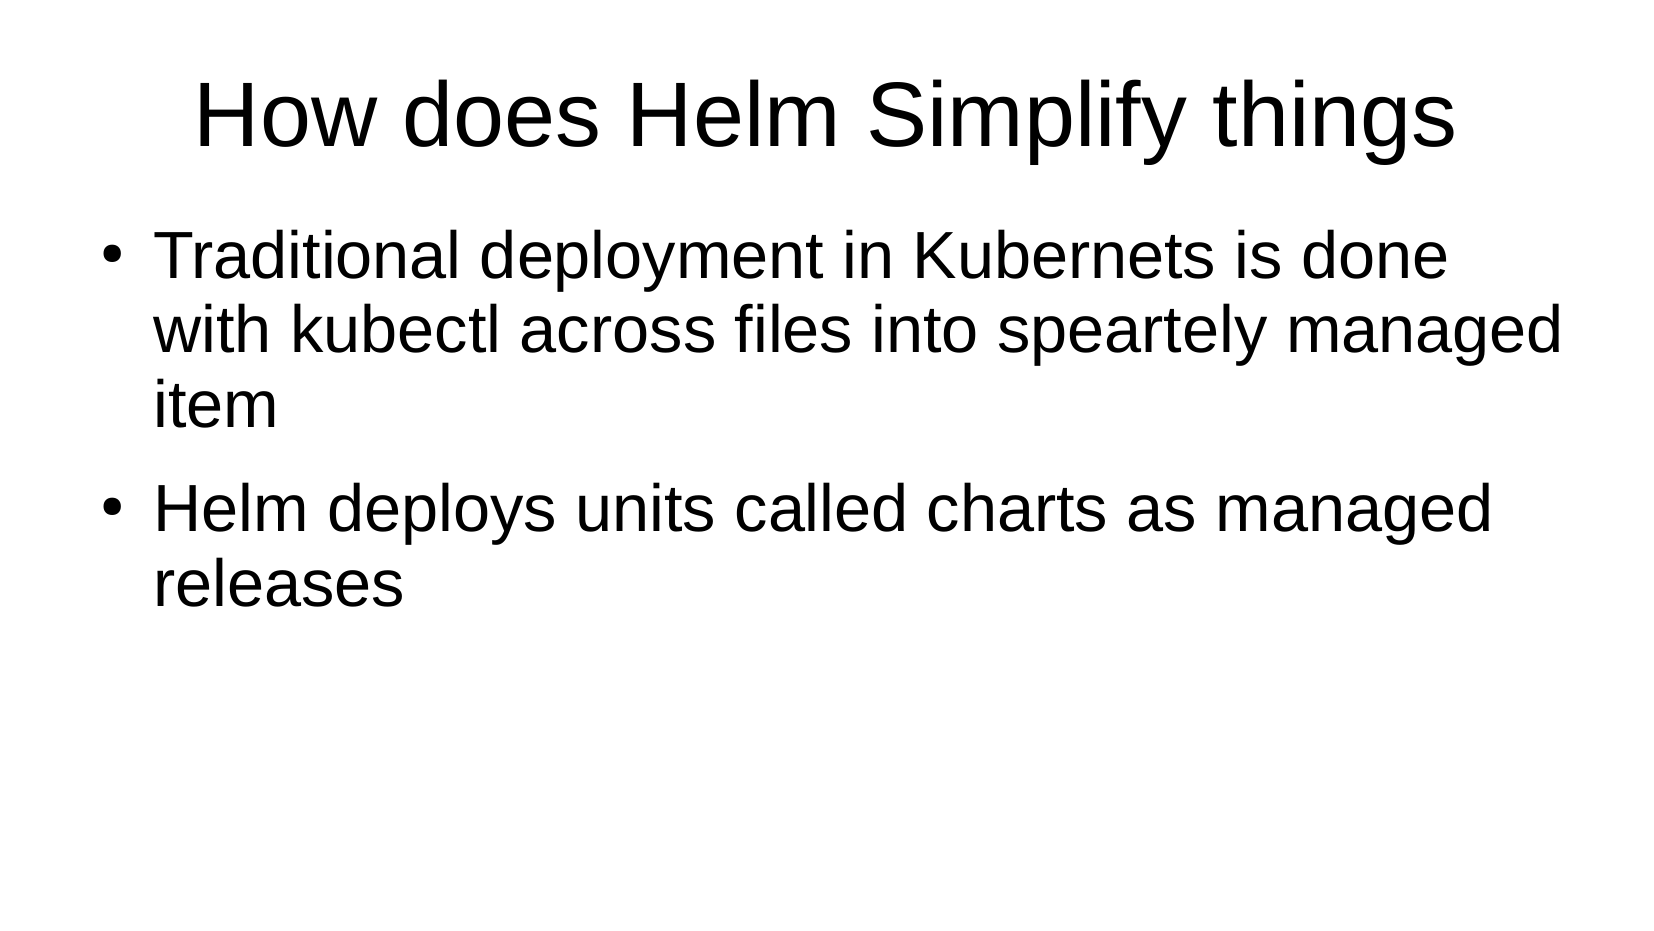

# How does Helm Simplify things
Traditional deployment in Kubernets is done with kubectl across files into speartely managed item
Helm deploys units called charts as managed releases